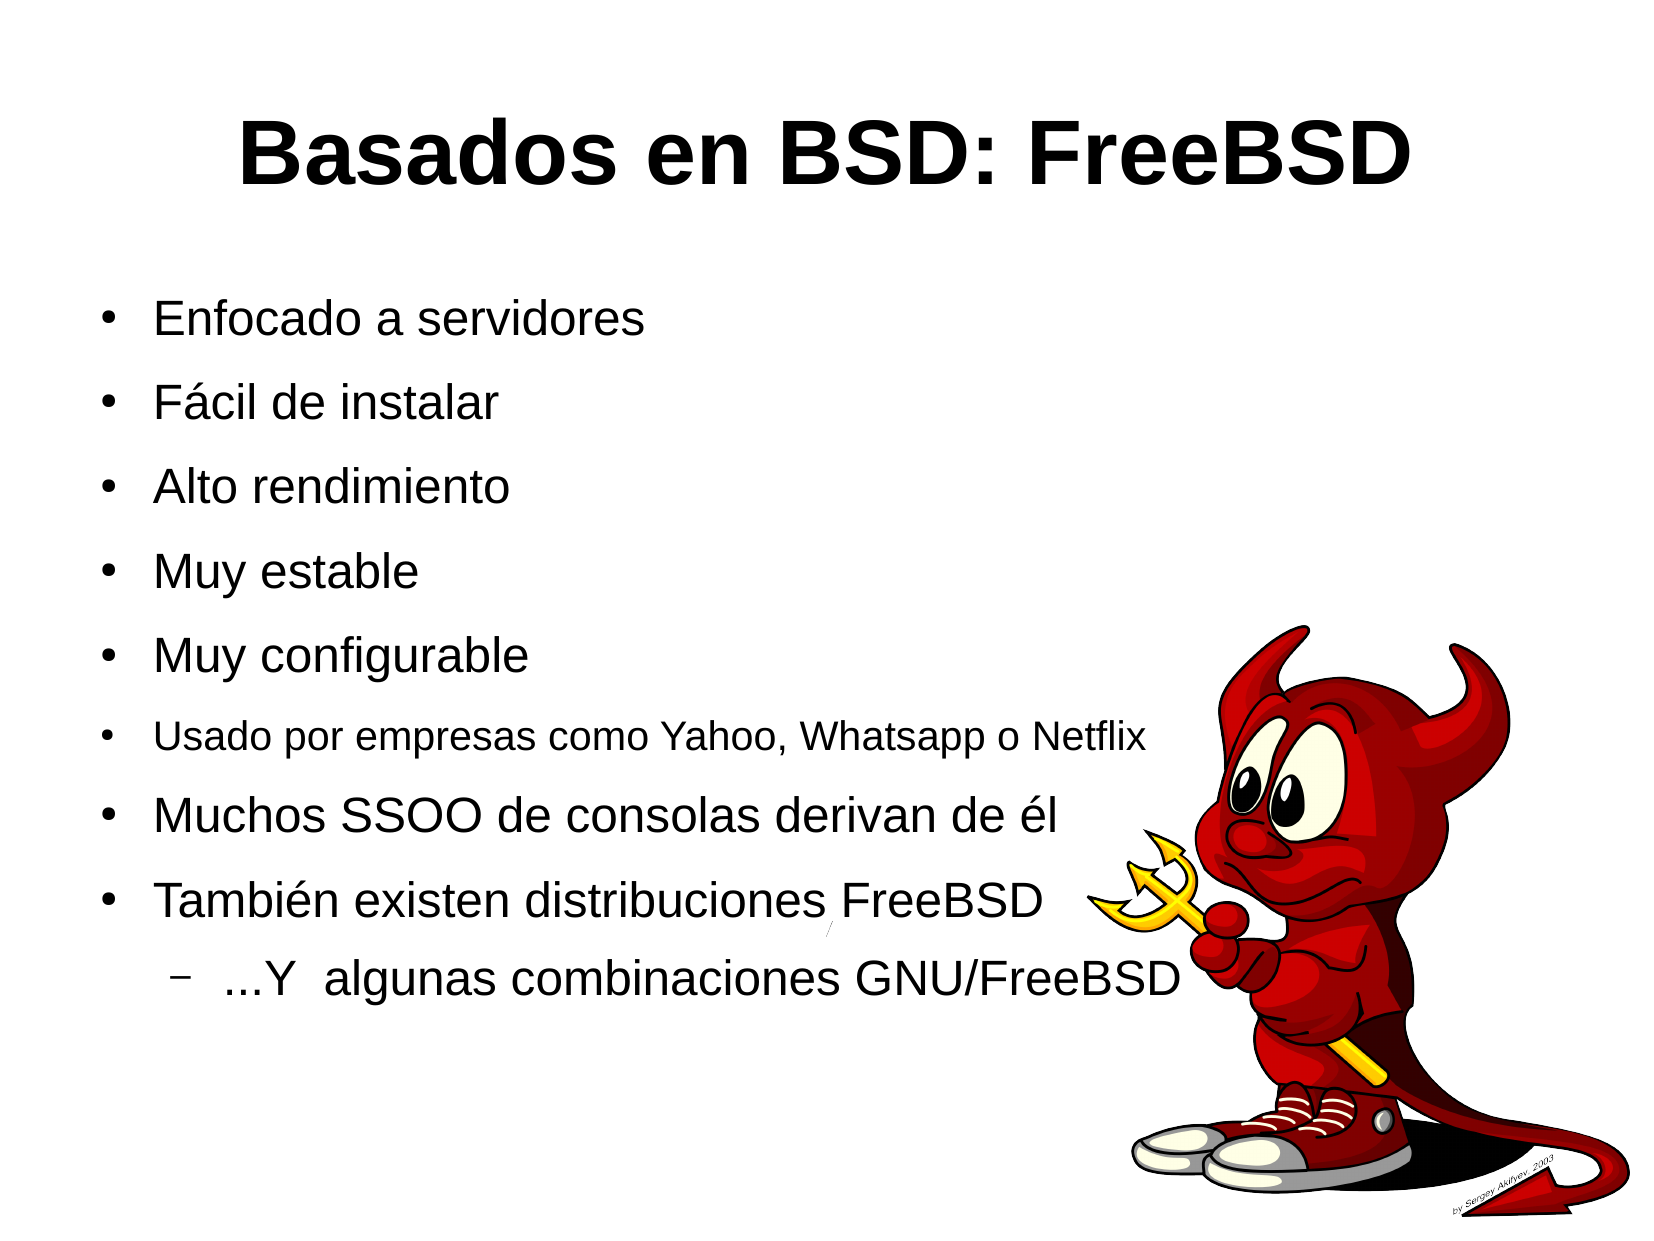

# Basados en BSD: FreeBSD
Enfocado a servidores
Fácil de instalar
Alto rendimiento
Muy estable
Muy configurable
Usado por empresas como Yahoo, Whatsapp o Netflix
Muchos SSOO de consolas derivan de él
También existen distribuciones FreeBSD
...Y algunas combinaciones GNU/FreeBSD